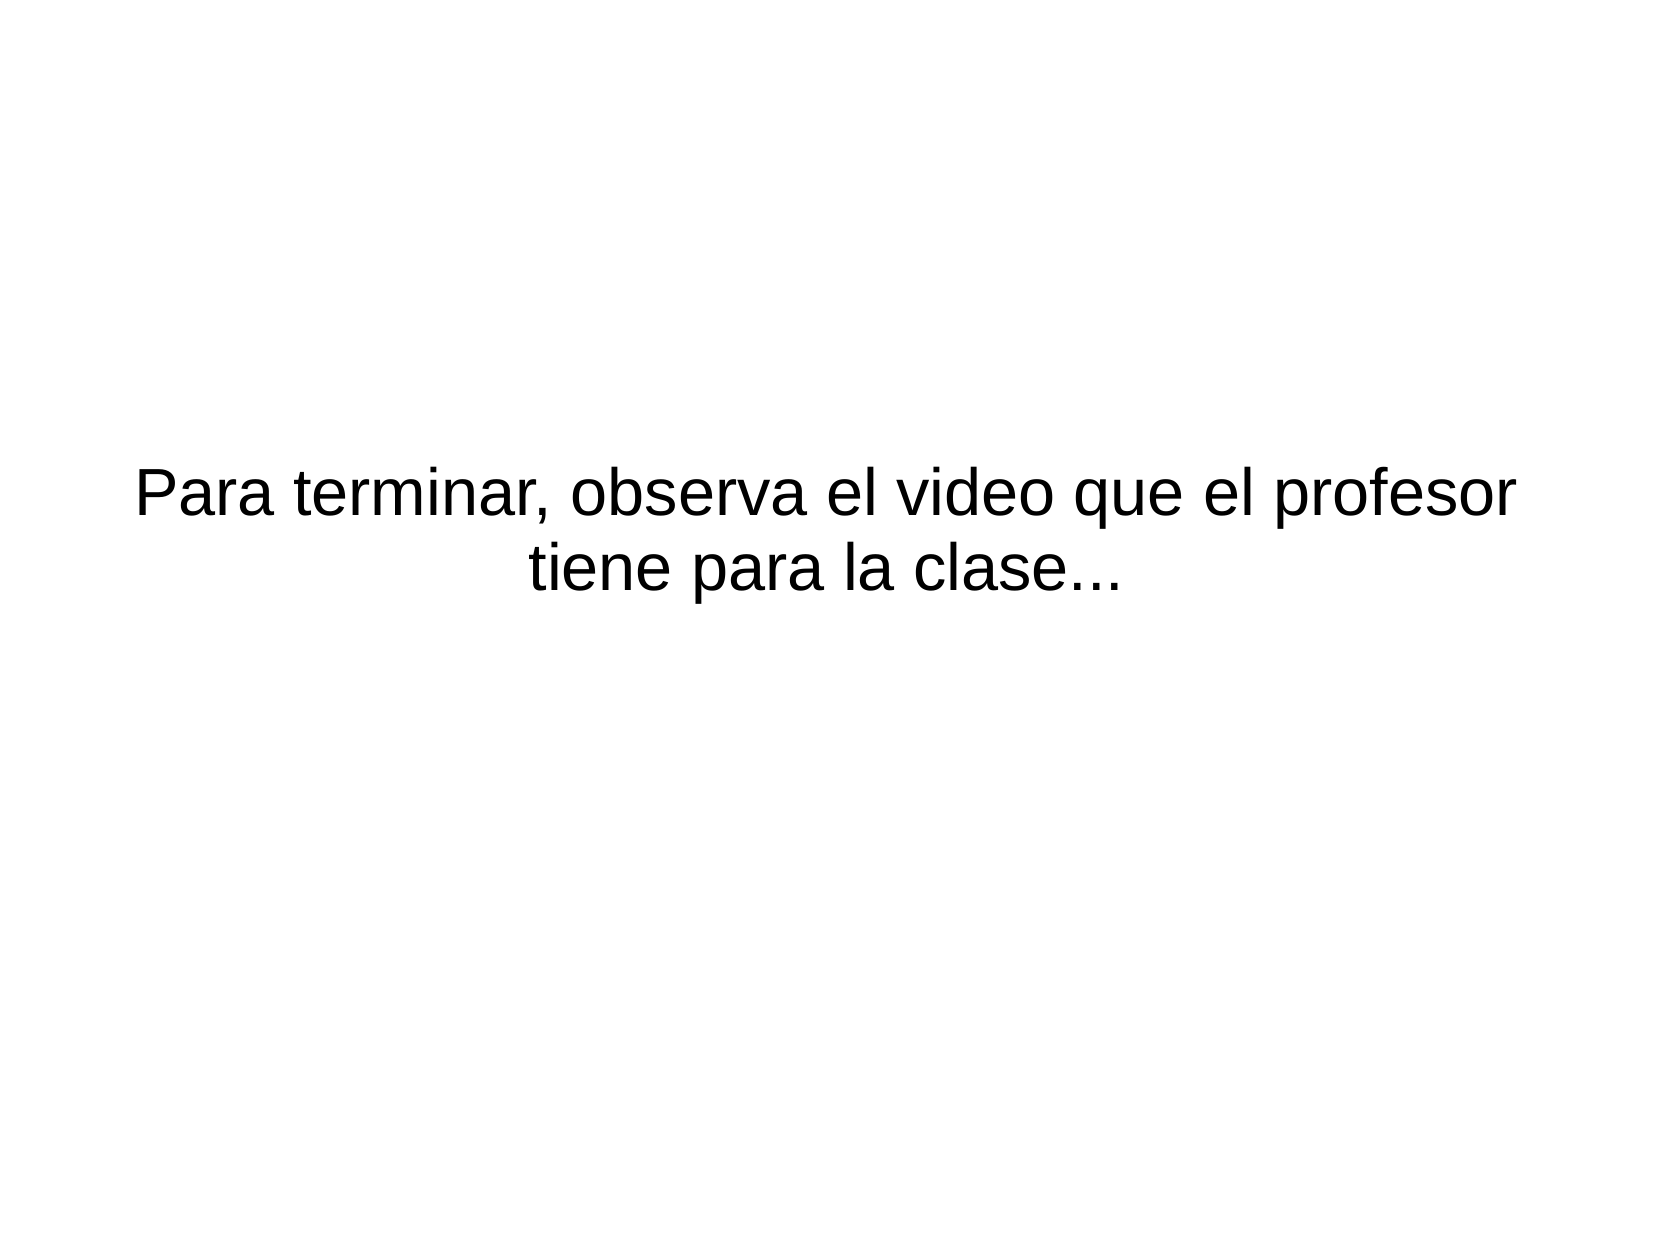

# Para terminar, observa el video que el profesor tiene para la clase...